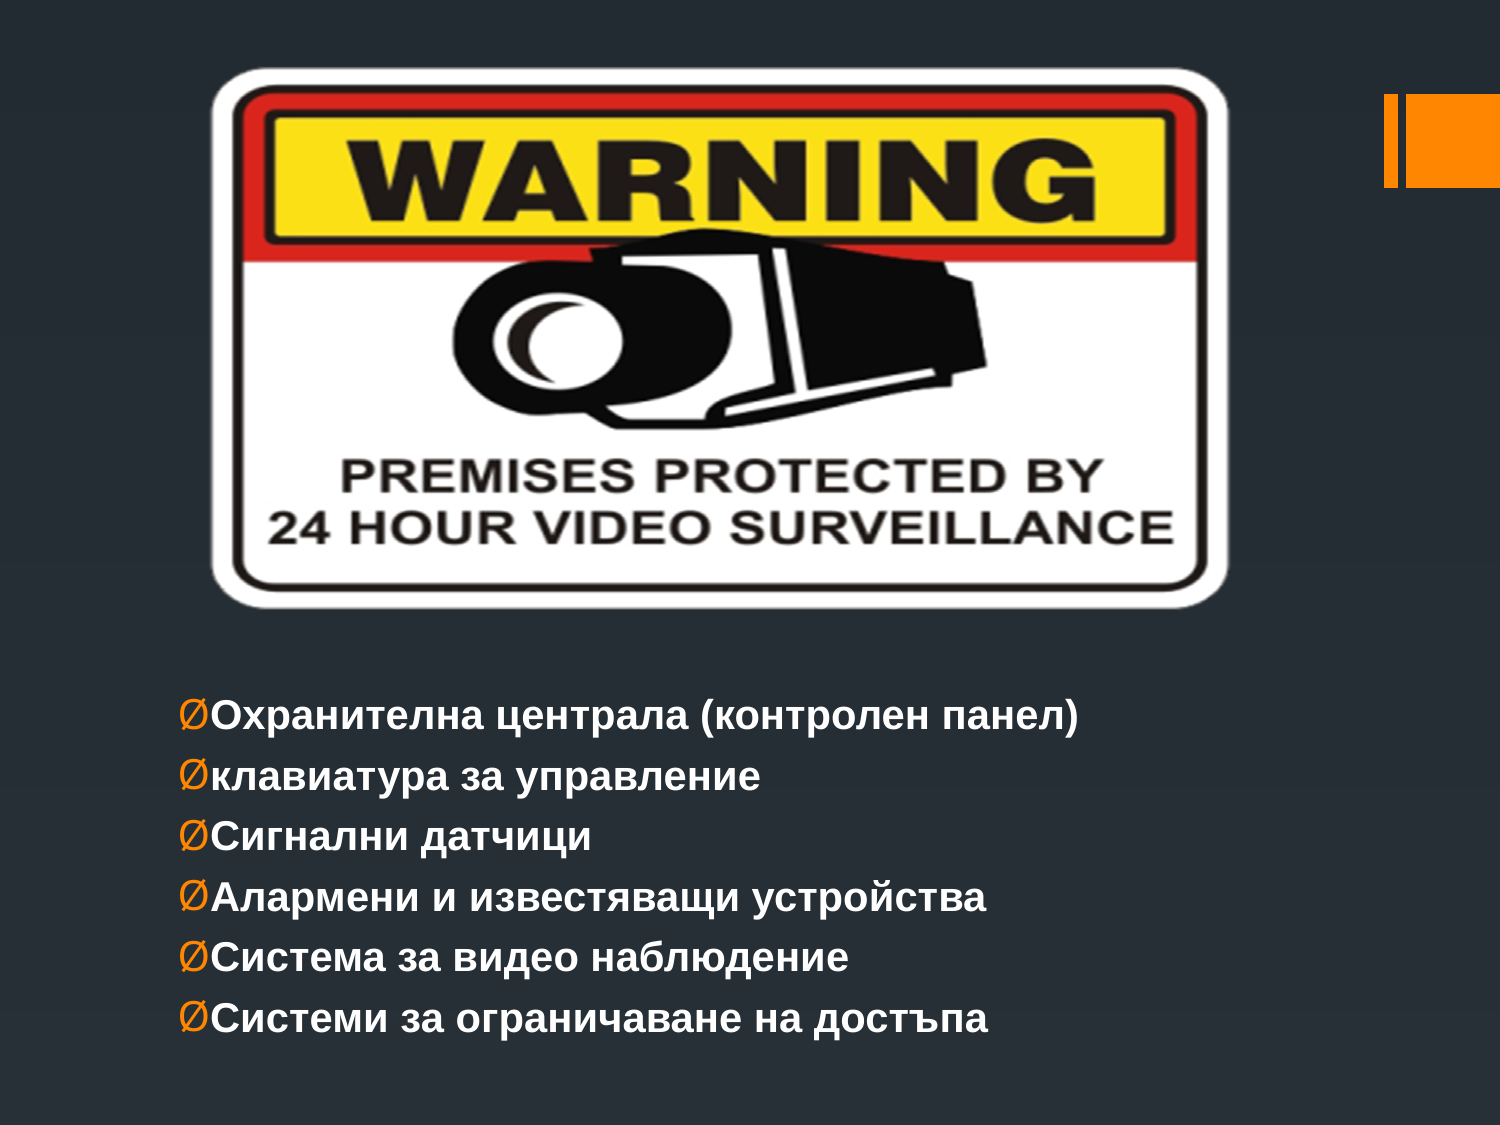

# Охранителна централа (контролен панел)
клавиатура за управление
Сигнални датчици
Алармени и известяващи устройства
Система за видео наблюдение
Системи за ограничаване на достъпа